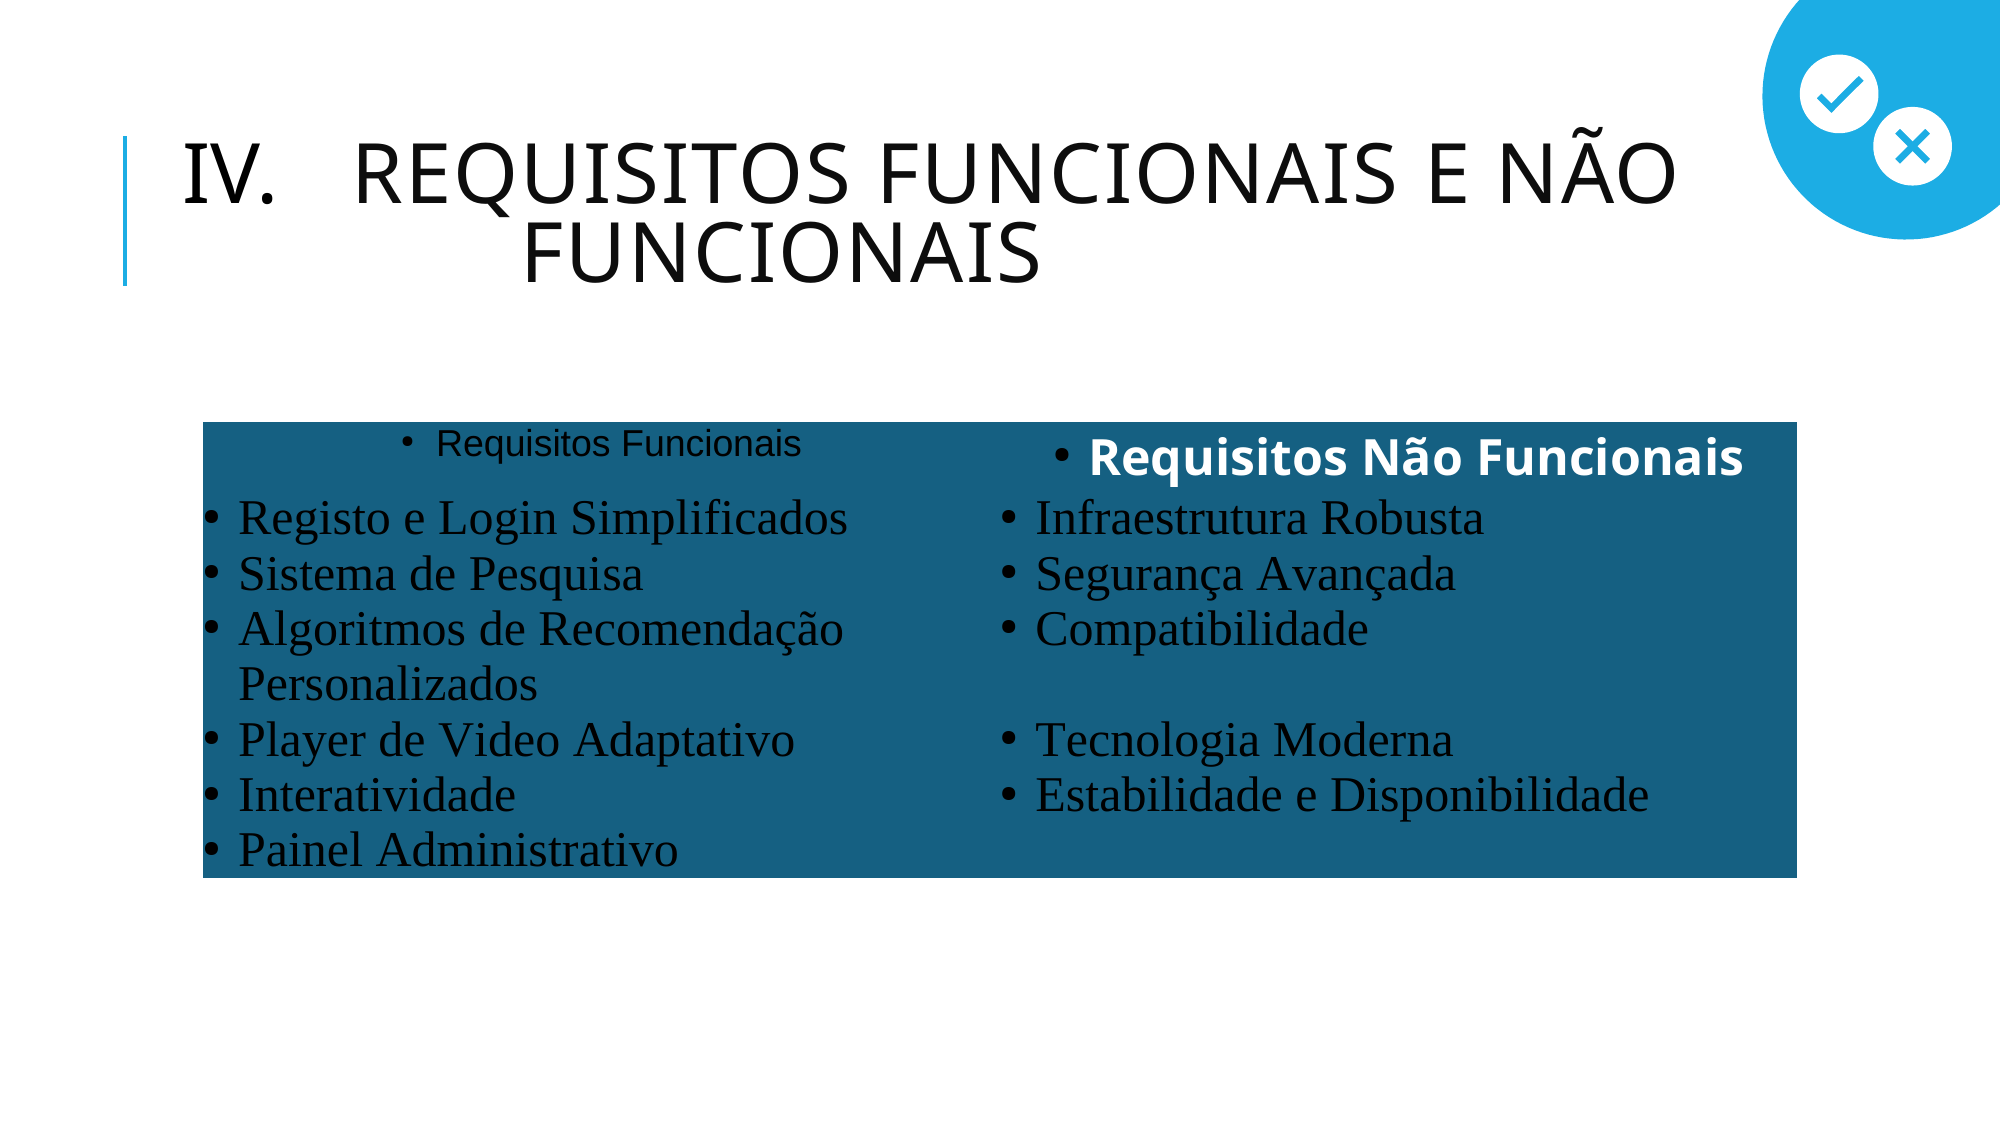

# Requisitos Funcionais e Não Funcionais
| Requisitos Funcionais | Requisitos Não Funcionais |
| --- | --- |
| Registo e Login Simplificados | Infraestrutura Robusta |
| Sistema de Pesquisa | Segurança Avançada |
| Algoritmos de Recomendação Personalizados | Compatibilidade |
| Player de Video Adaptativo | Tecnologia Moderna |
| Interatividade | Estabilidade e Disponibilidade |
| Painel Administrativo | |